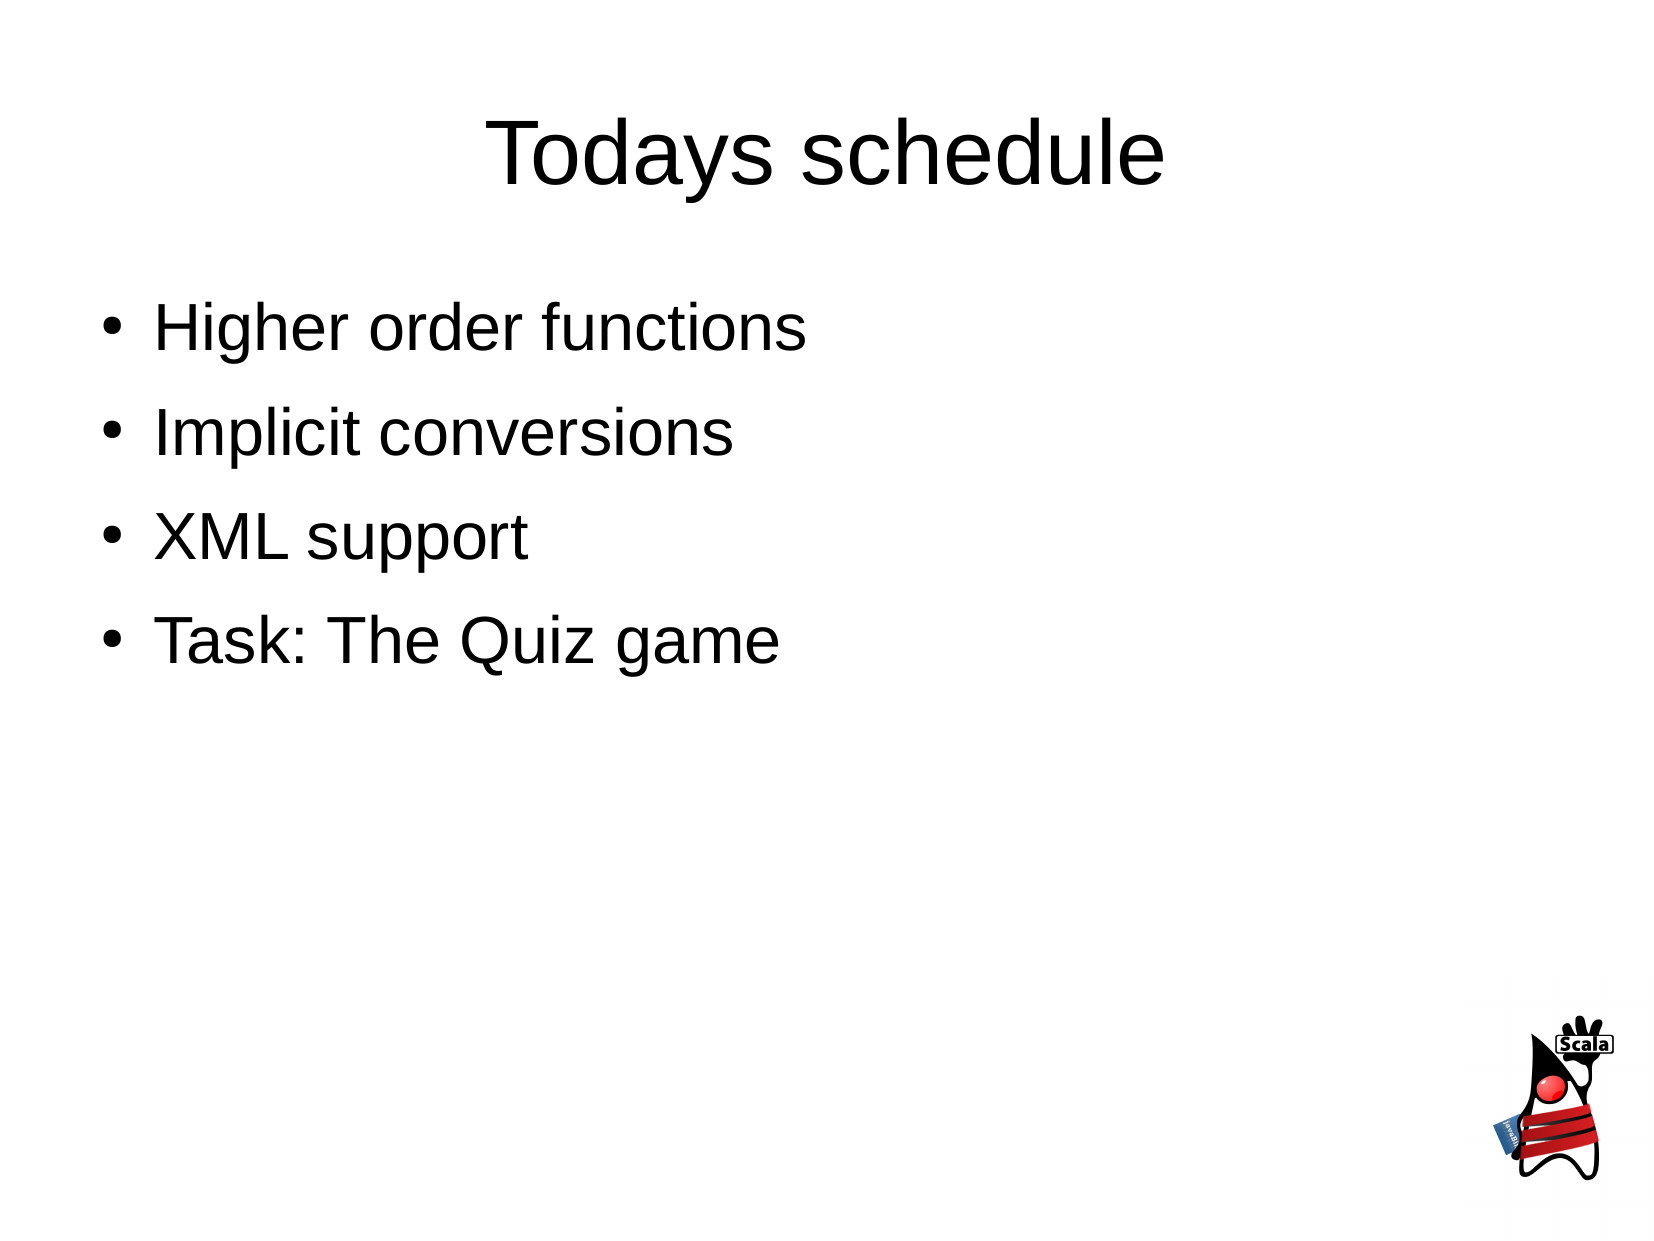

# Todays schedule
Higher order functions
Implicit conversions
XML support
Task: The Quiz game